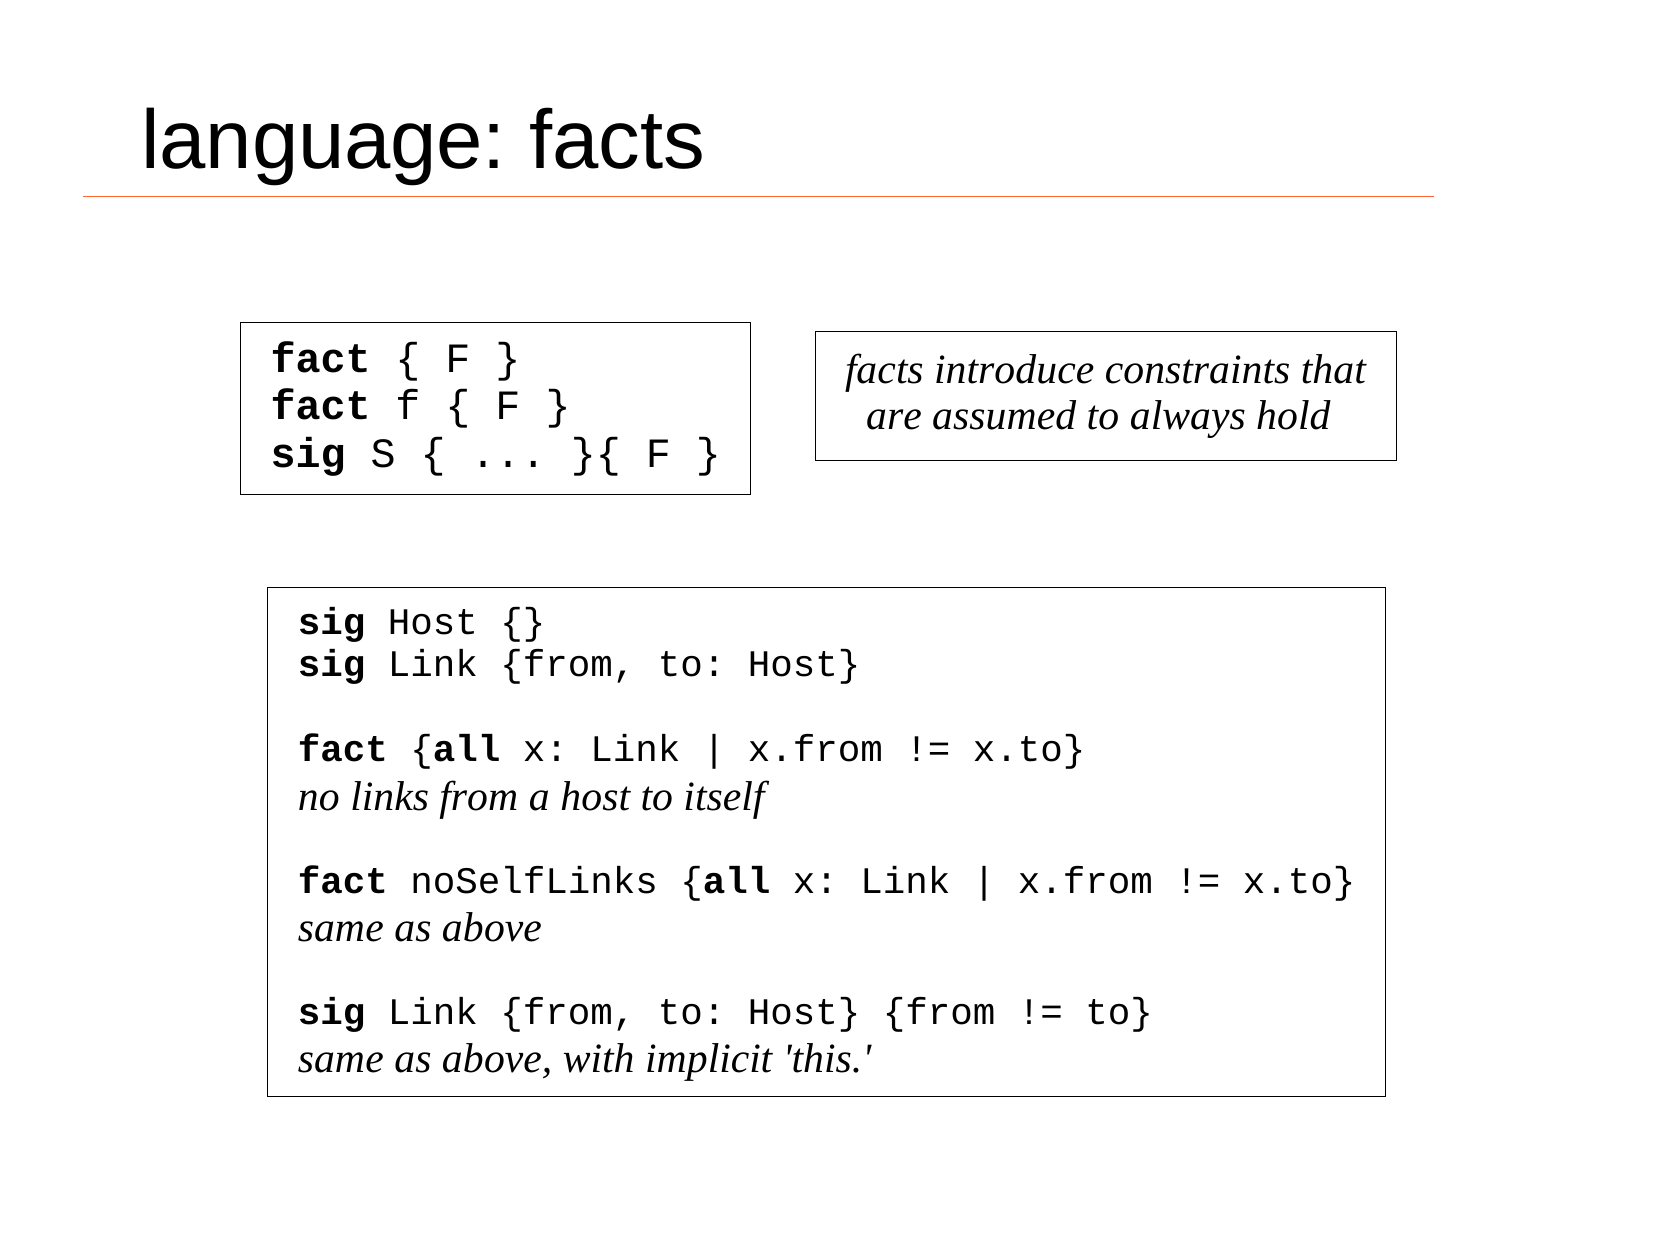

# language: facts
fact { F }
fact f { F }
sig S { ... }{ F }
facts introduce constraints that
 are assumed to always hold
sig Host {}
sig Link {from, to: Host}
fact {all x: Link | x.from != x.to}
no links from a host to itself
fact noSelfLinks {all x: Link | x.from != x.to}
same as above
sig Link {from, to: Host} {from != to}
same as above, with implicit 'this.'